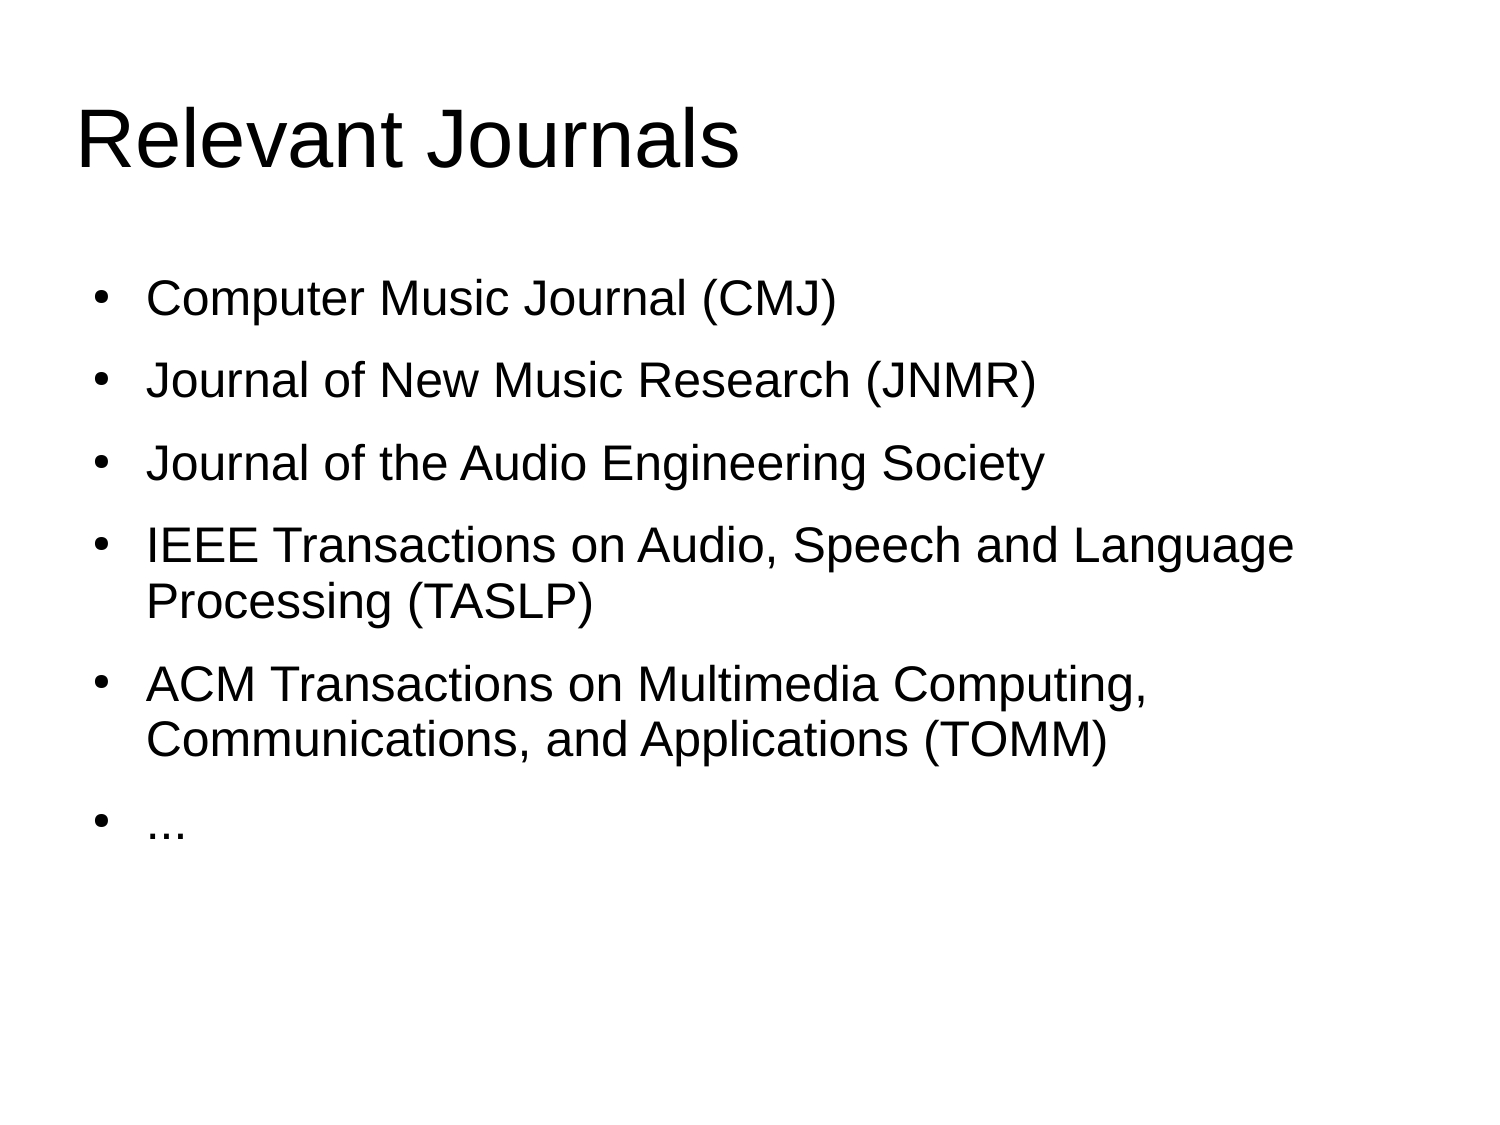

# Relevant Journals
Computer Music Journal (CMJ)
Journal of New Music Research (JNMR)
Journal of the Audio Engineering Society
IEEE Transactions on Audio, Speech and Language Processing (TASLP)
ACM Transactions on Multimedia Computing, Communications, and Applications (TOMM)
...